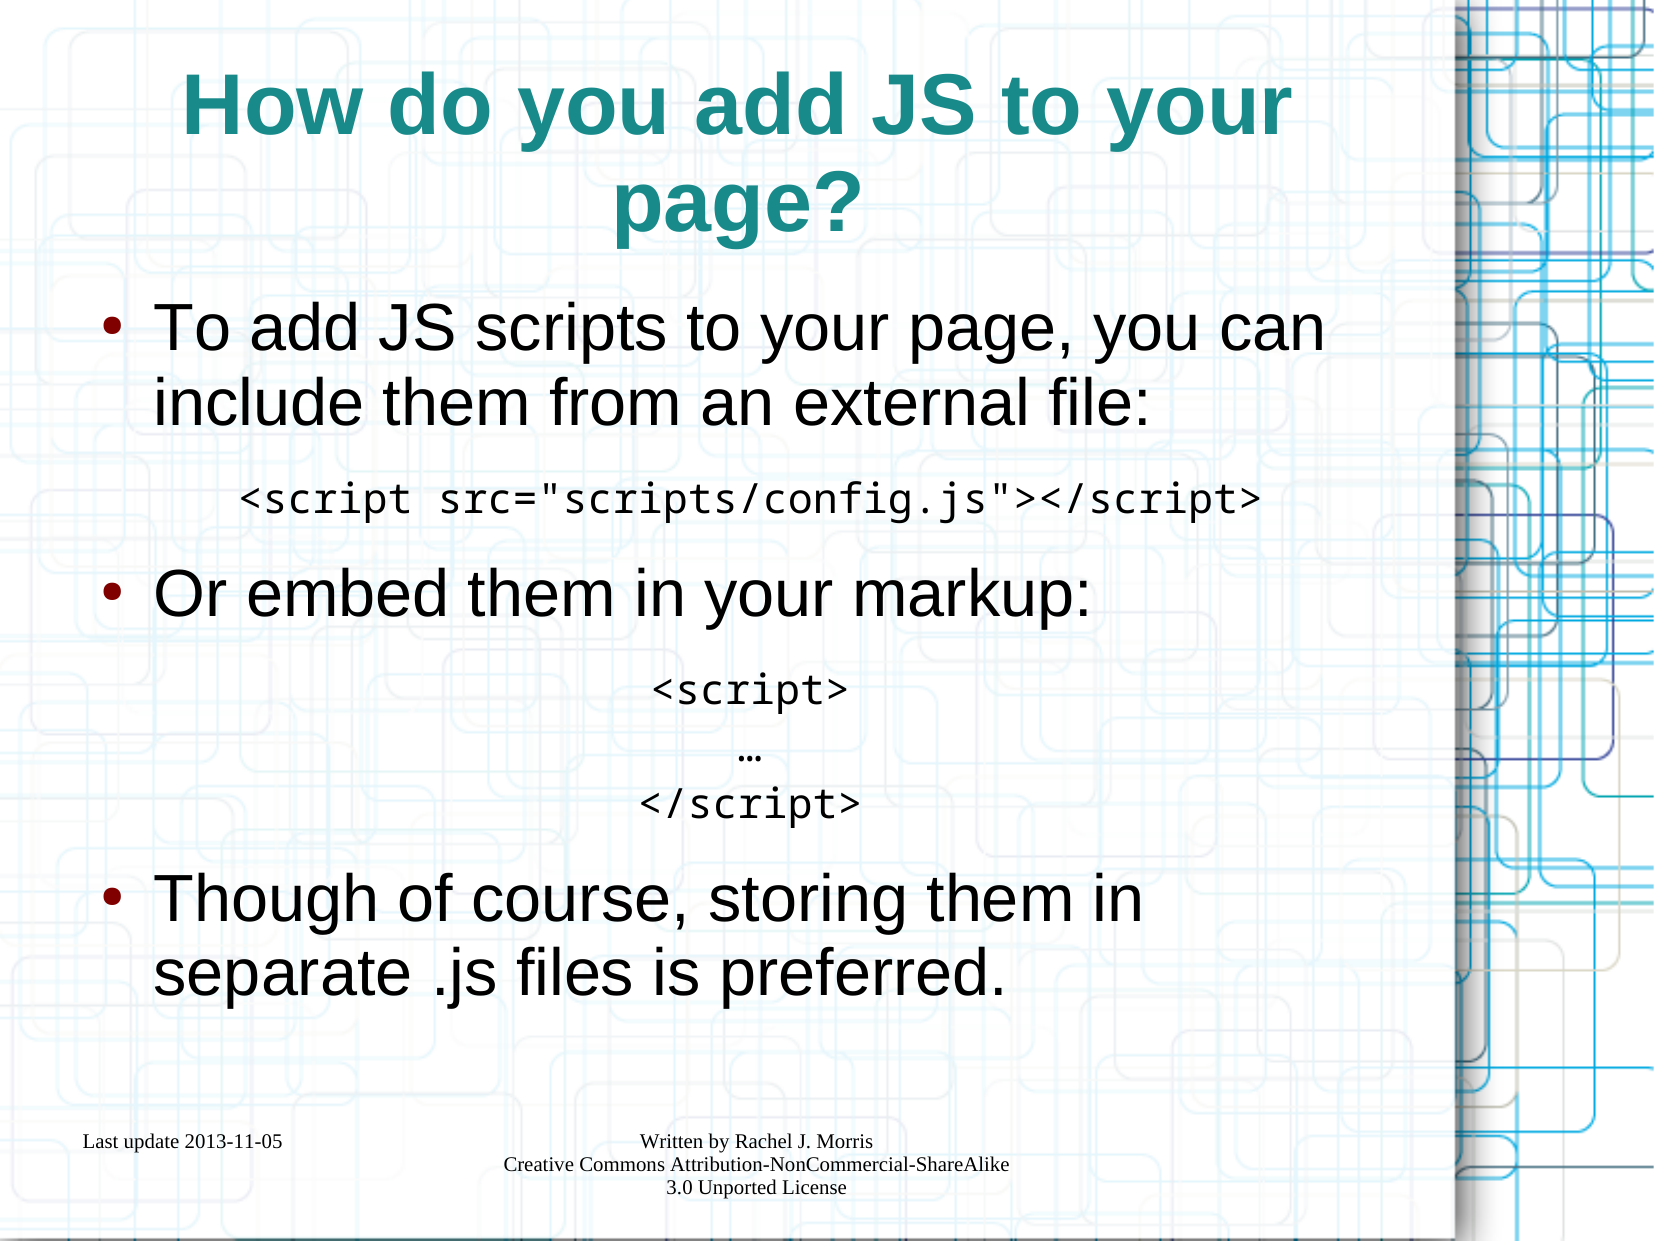

# How do you add JS to your page?
To add JS scripts to your page, you can include them from an external file:
<script src="scripts/config.js"></script>
Or embed them in your markup:
<script>
…
</script>
Though of course, storing them in separate .js files is preferred.